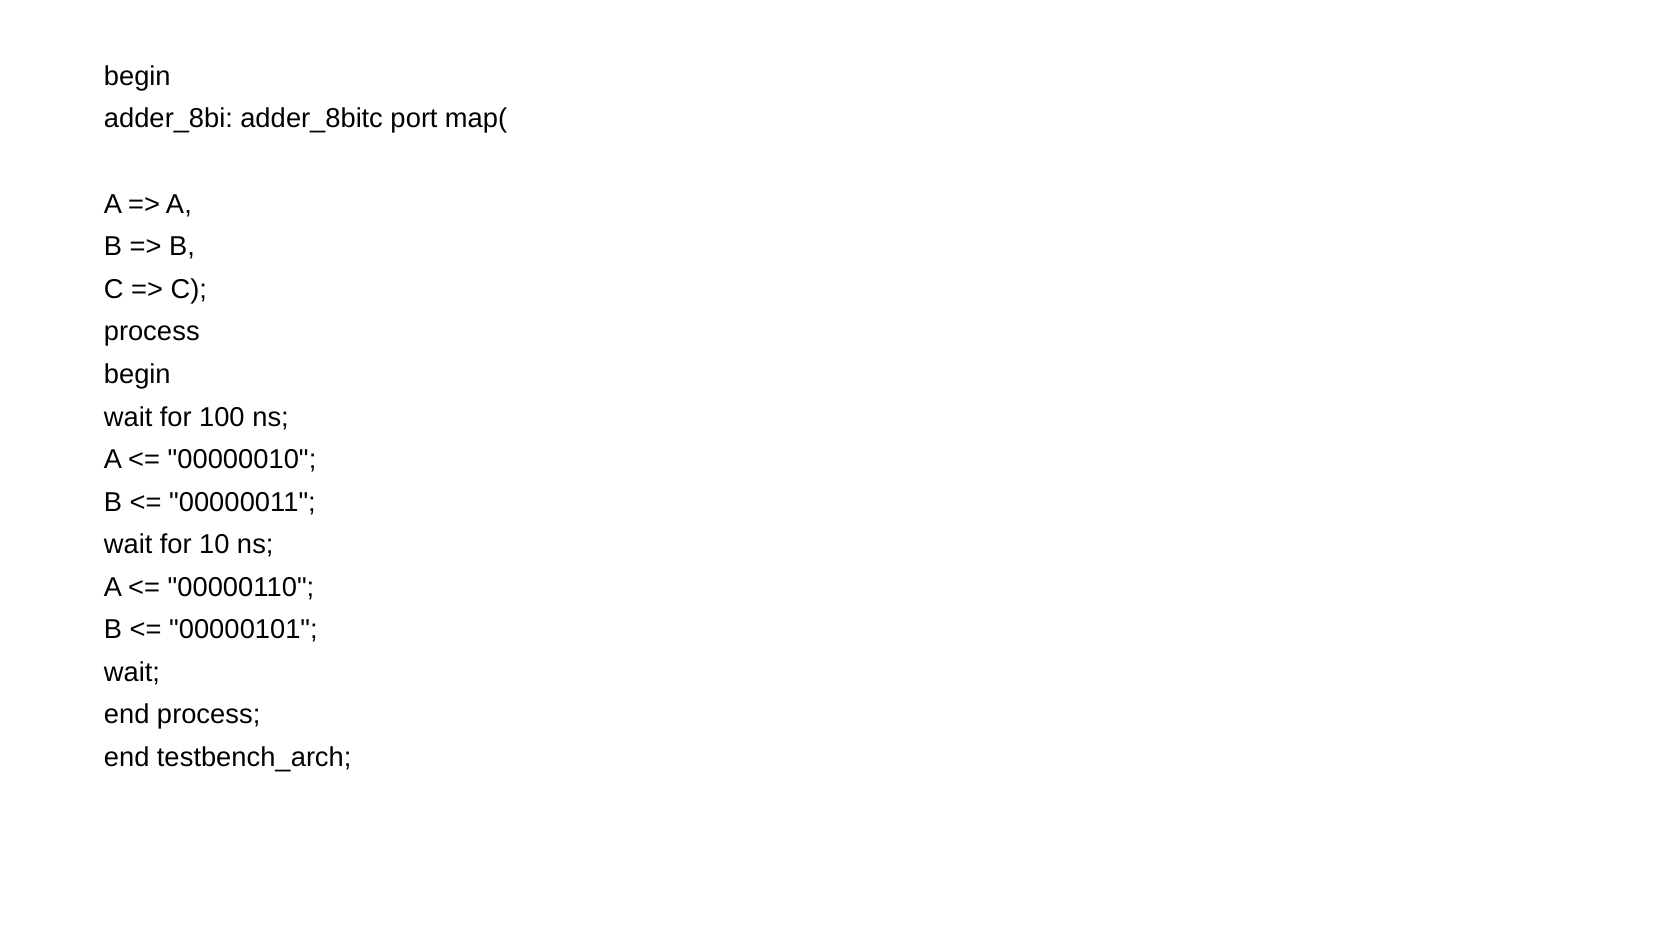

# begin
adder_8bi: adder_8bitc port map(
A => A,
B => B,
C => C);
process
begin
wait for 100 ns;
A <= "00000010";
B <= "00000011";
wait for 10 ns;
A <= "00000110";
B <= "00000101";
wait;
end process;
end testbench_arch;